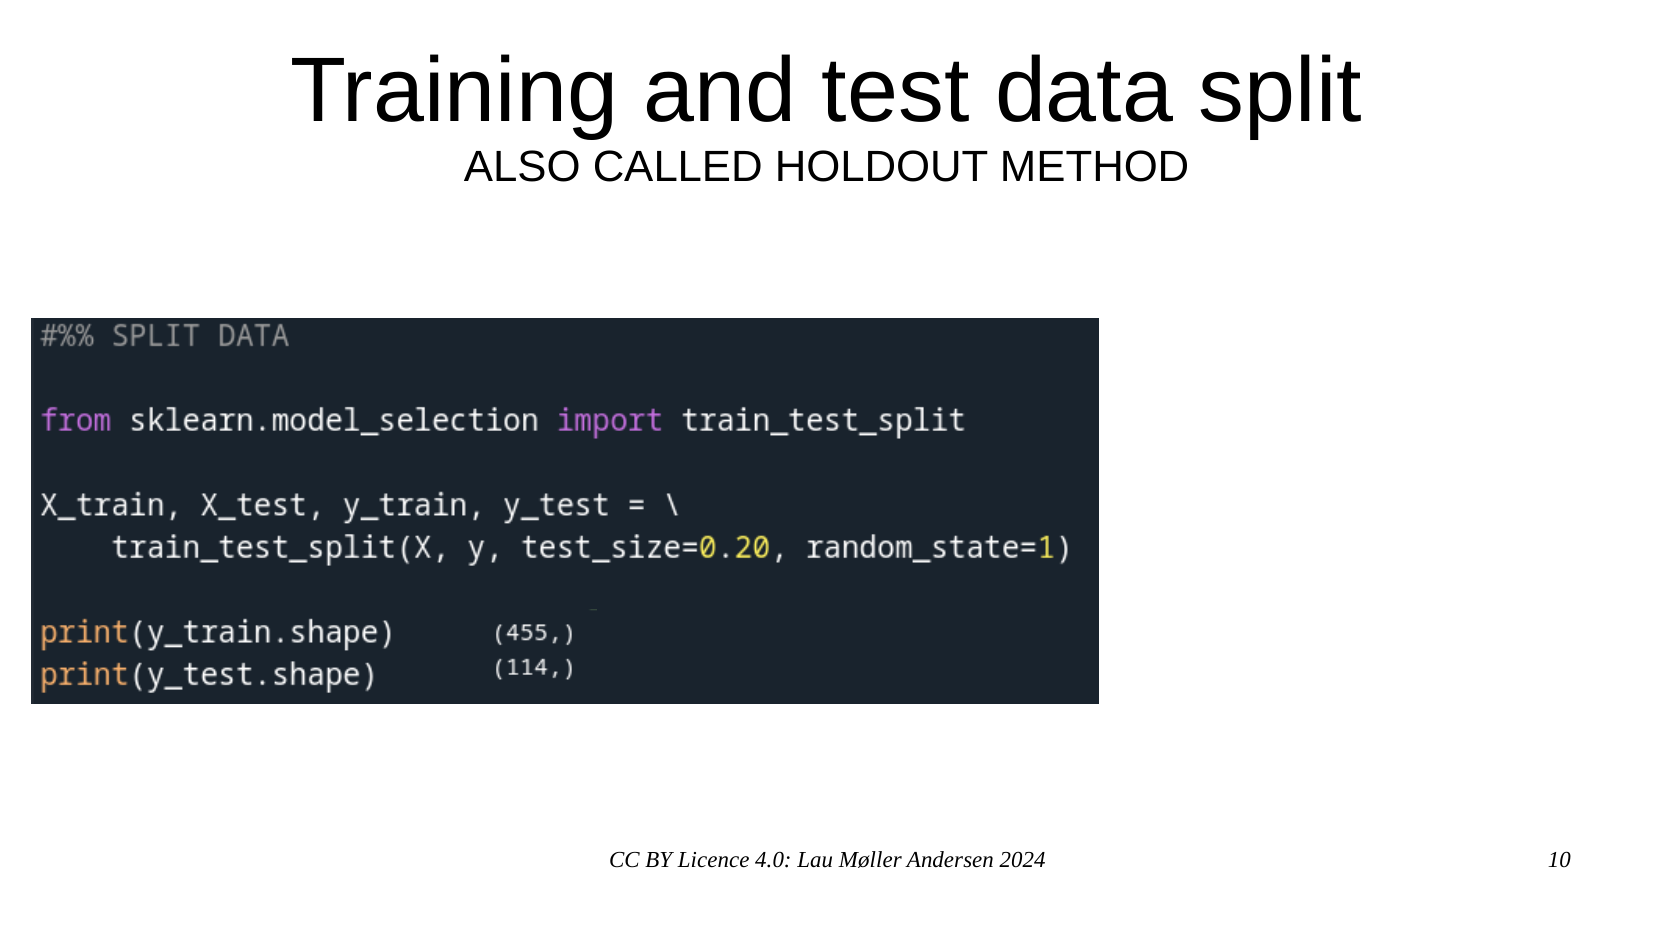

# Training and test data split ALSO CALLED HOLDOUT METHOD
CC BY Licence 4.0: Lau Møller Andersen 2024
10